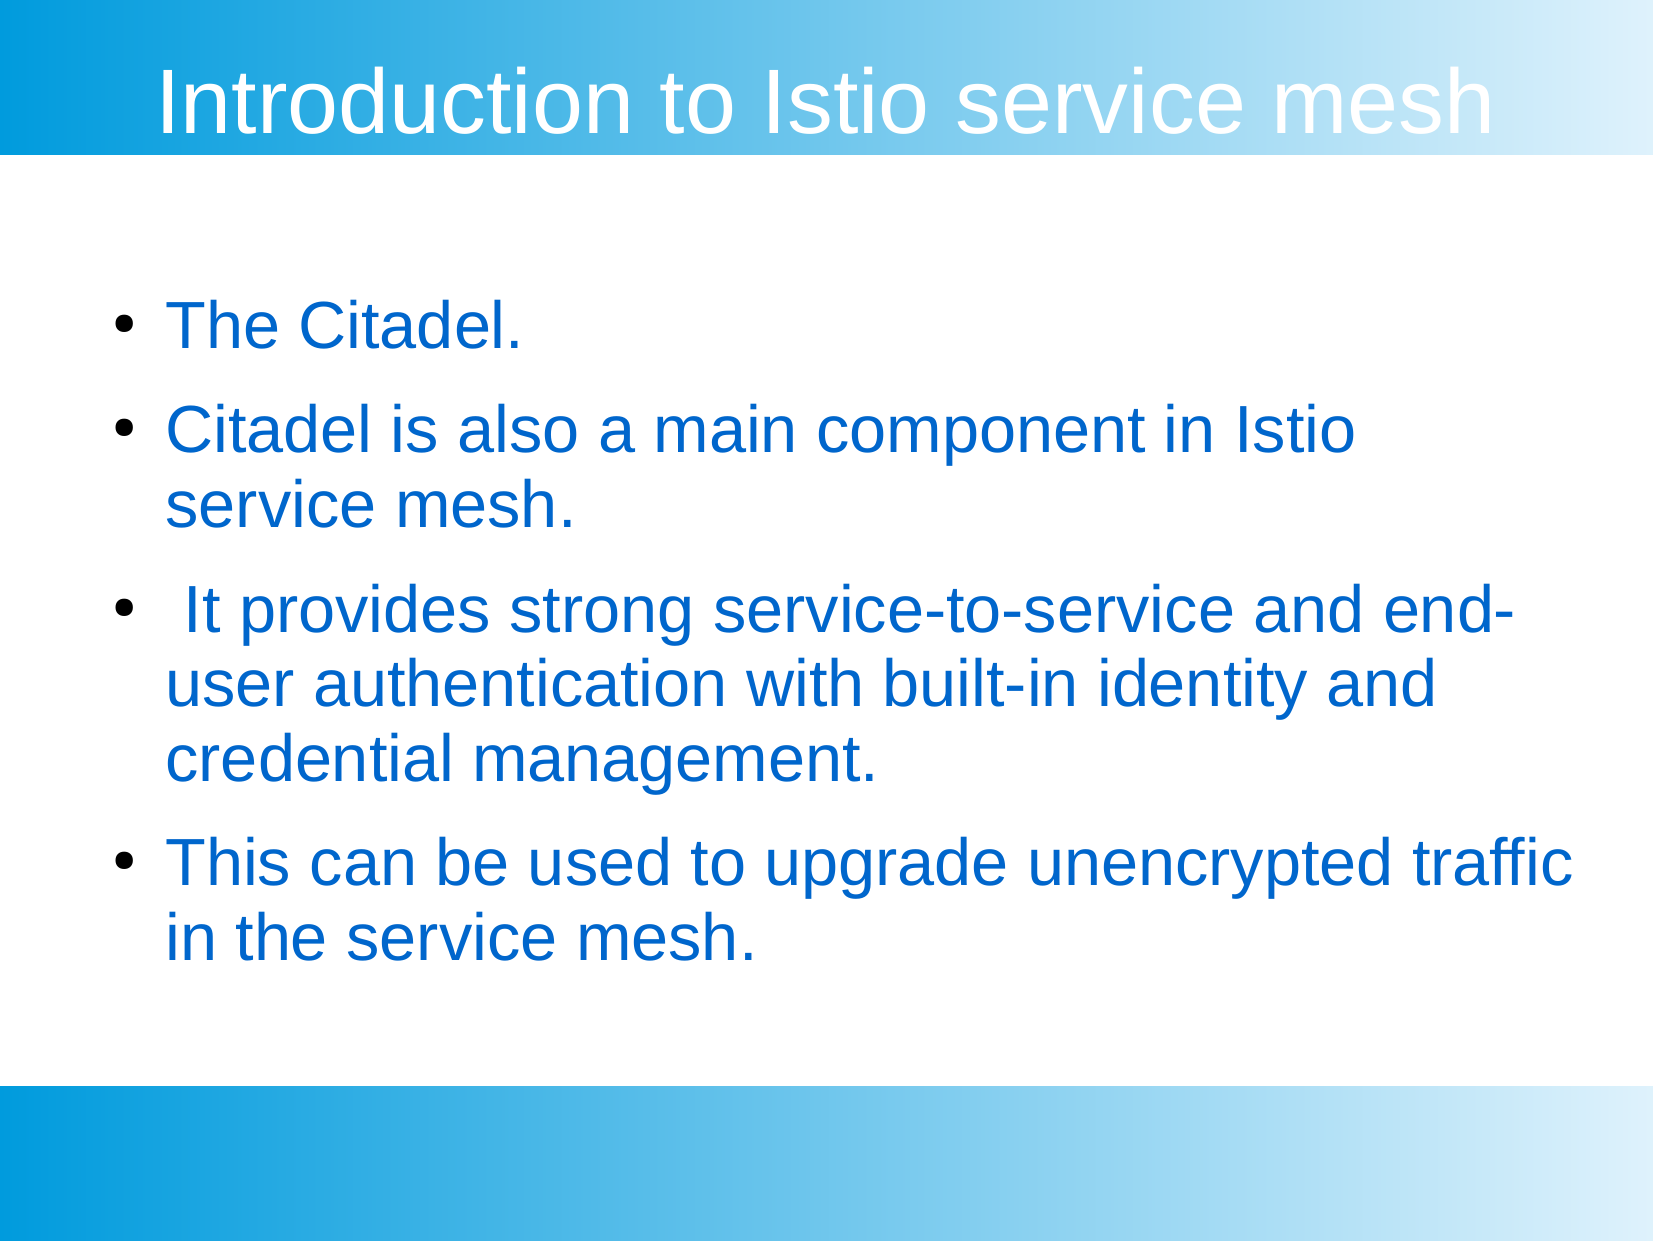

# Introduction to Istio service mesh
The Citadel.
Citadel is also a main component in Istio service mesh.
 It provides strong service-to-service and end-user authentication with built-in identity and credential management.
This can be used to upgrade unencrypted traffic in the service mesh.